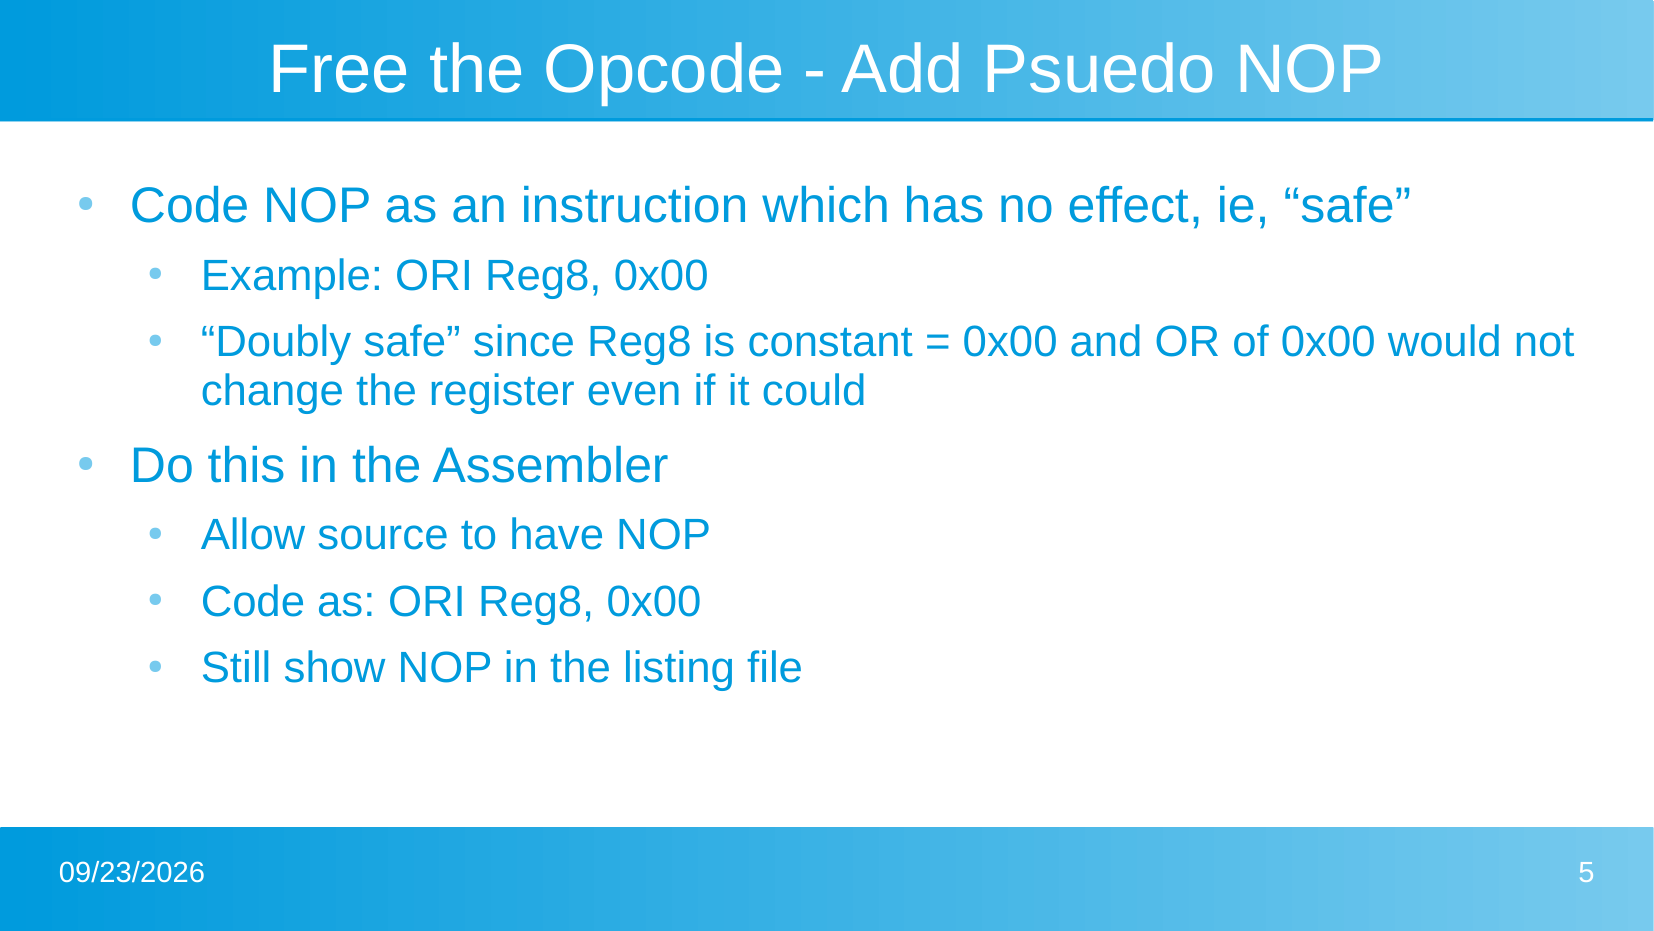

# Free the Opcode - Add Psuedo NOP
Code NOP as an instruction which has no effect, ie, “safe”
Example: ORI Reg8, 0x00
“Doubly safe” since Reg8 is constant = 0x00 and OR of 0x00 would not change the register even if it could
Do this in the Assembler
Allow source to have NOP
Code as: ORI Reg8, 0x00
Still show NOP in the listing file
5